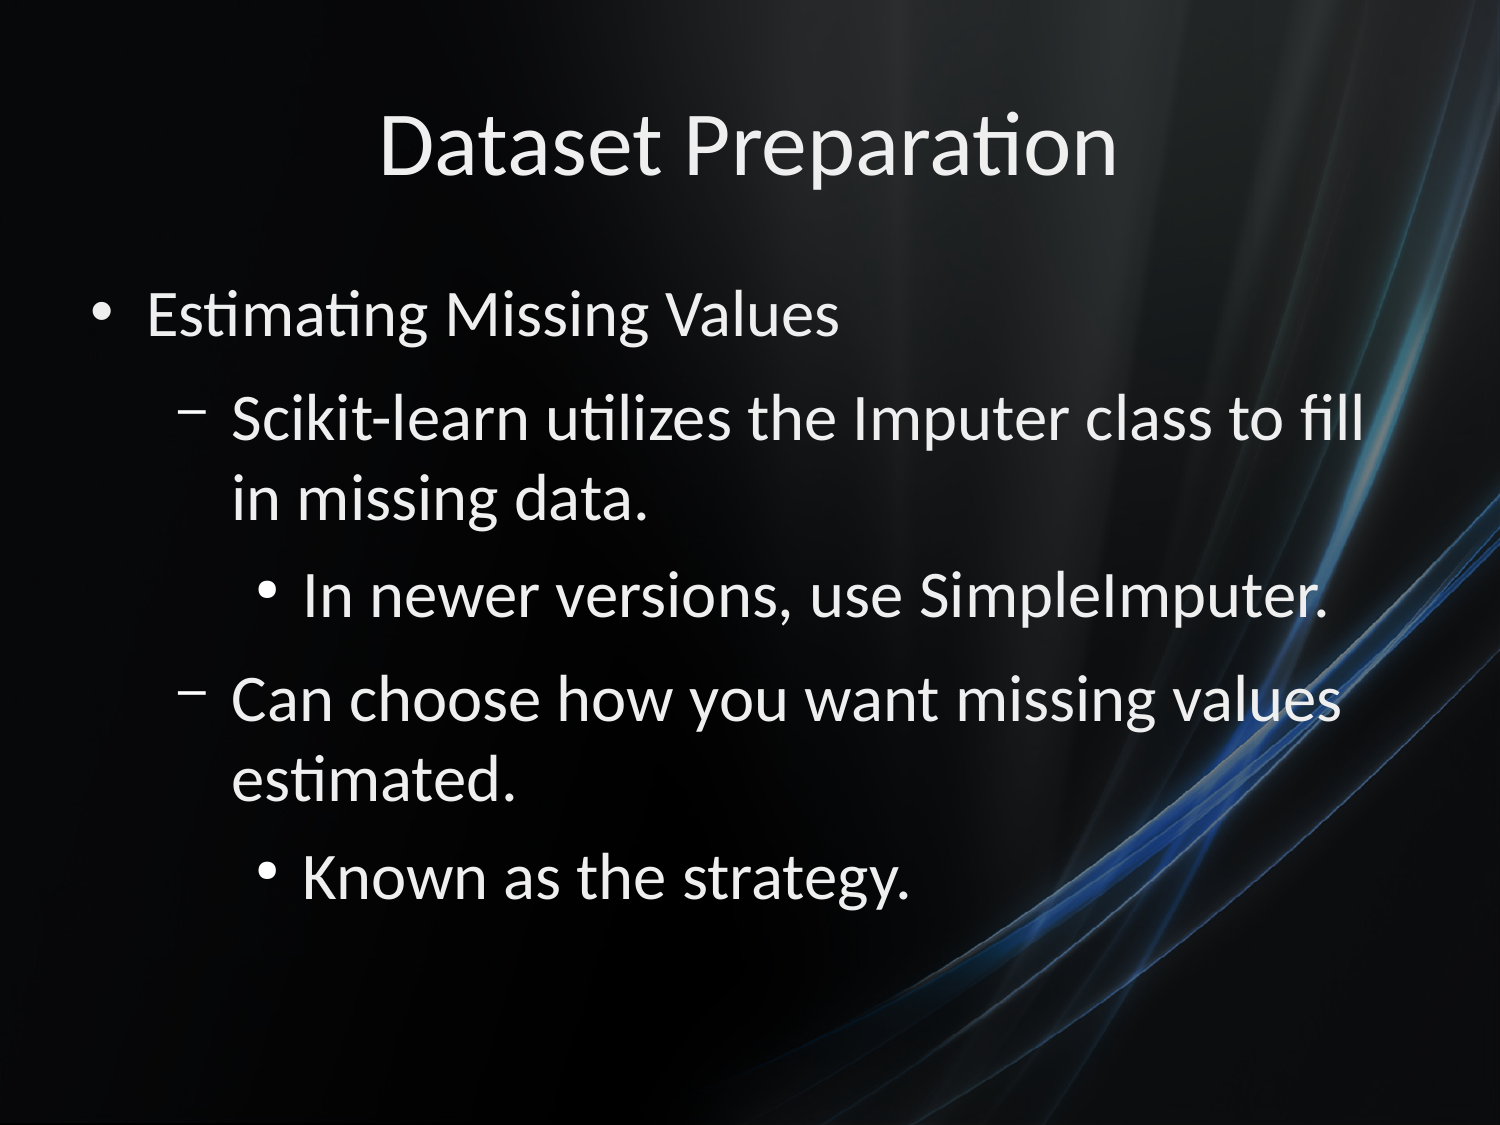

# Dataset Preparation
Estimating Missing Values
Scikit-learn utilizes the Imputer class to fill in missing data.
In newer versions, use SimpleImputer.
Can choose how you want missing values estimated.
Known as the strategy.